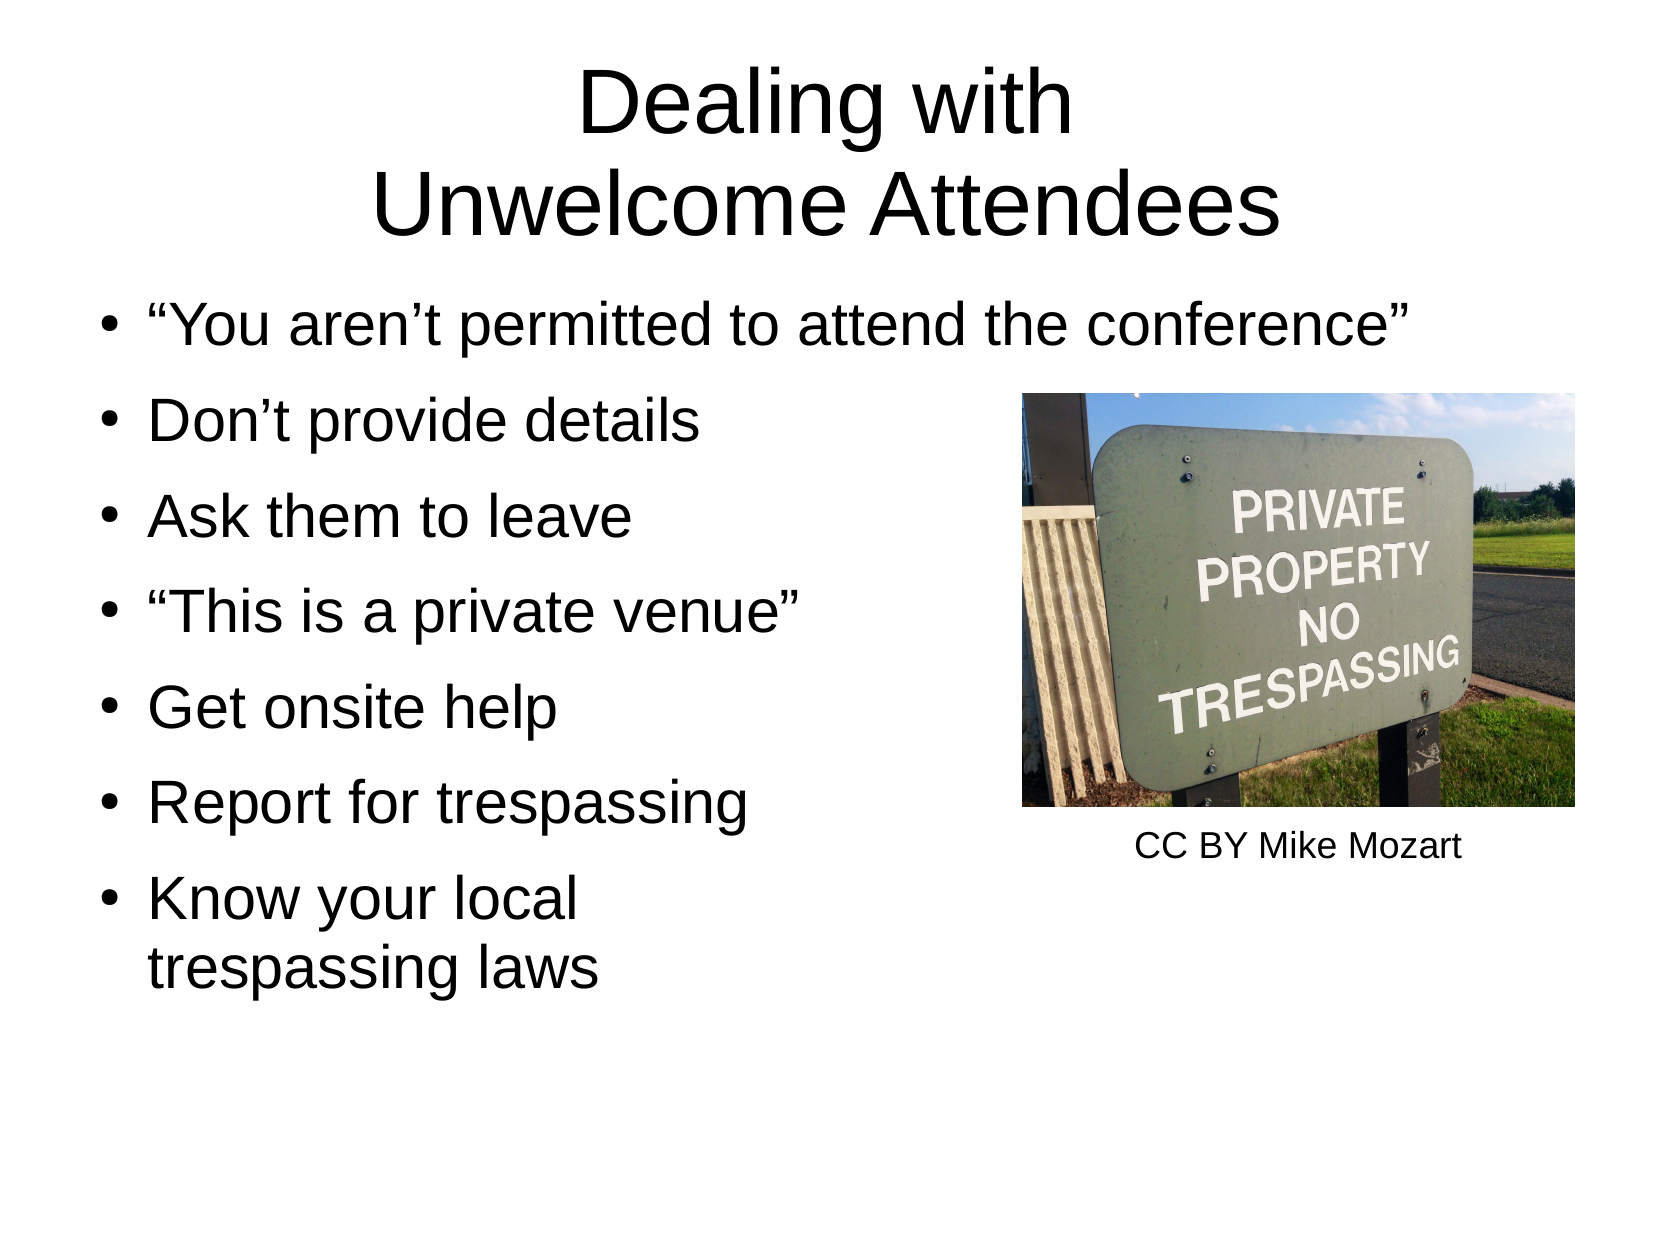

# Dealing with Unwelcome Attendees
“You aren’t permitted to attend the conference”
Don’t provide details
Ask them to leave
“This is a private venue”
Get onsite help
Report for trespassing
Know your local
trespassing laws
CC BY Mike Mozart